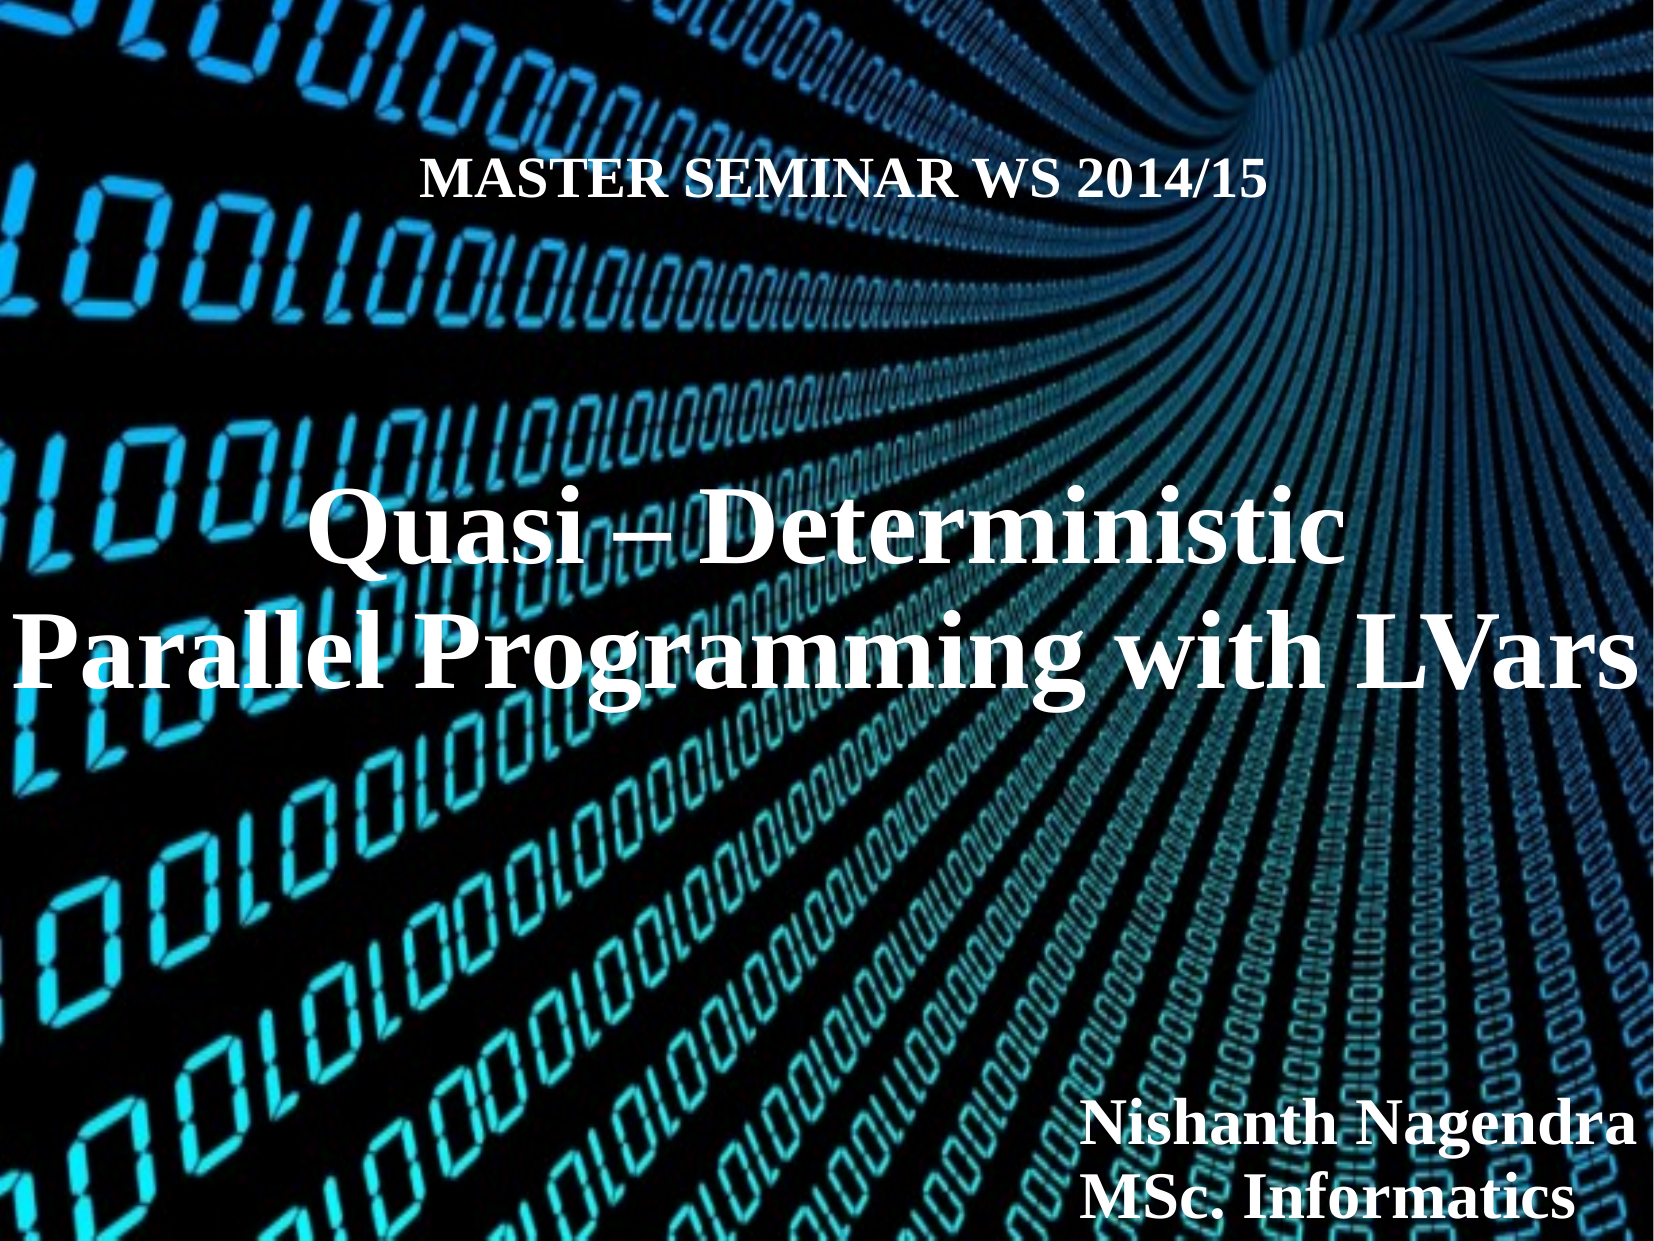

Quasi – Deterministic
Parallel Programming with LVars
#
MASTER SEMINAR WS 2014/15
Nishanth Nagendra
MSc. Informatics